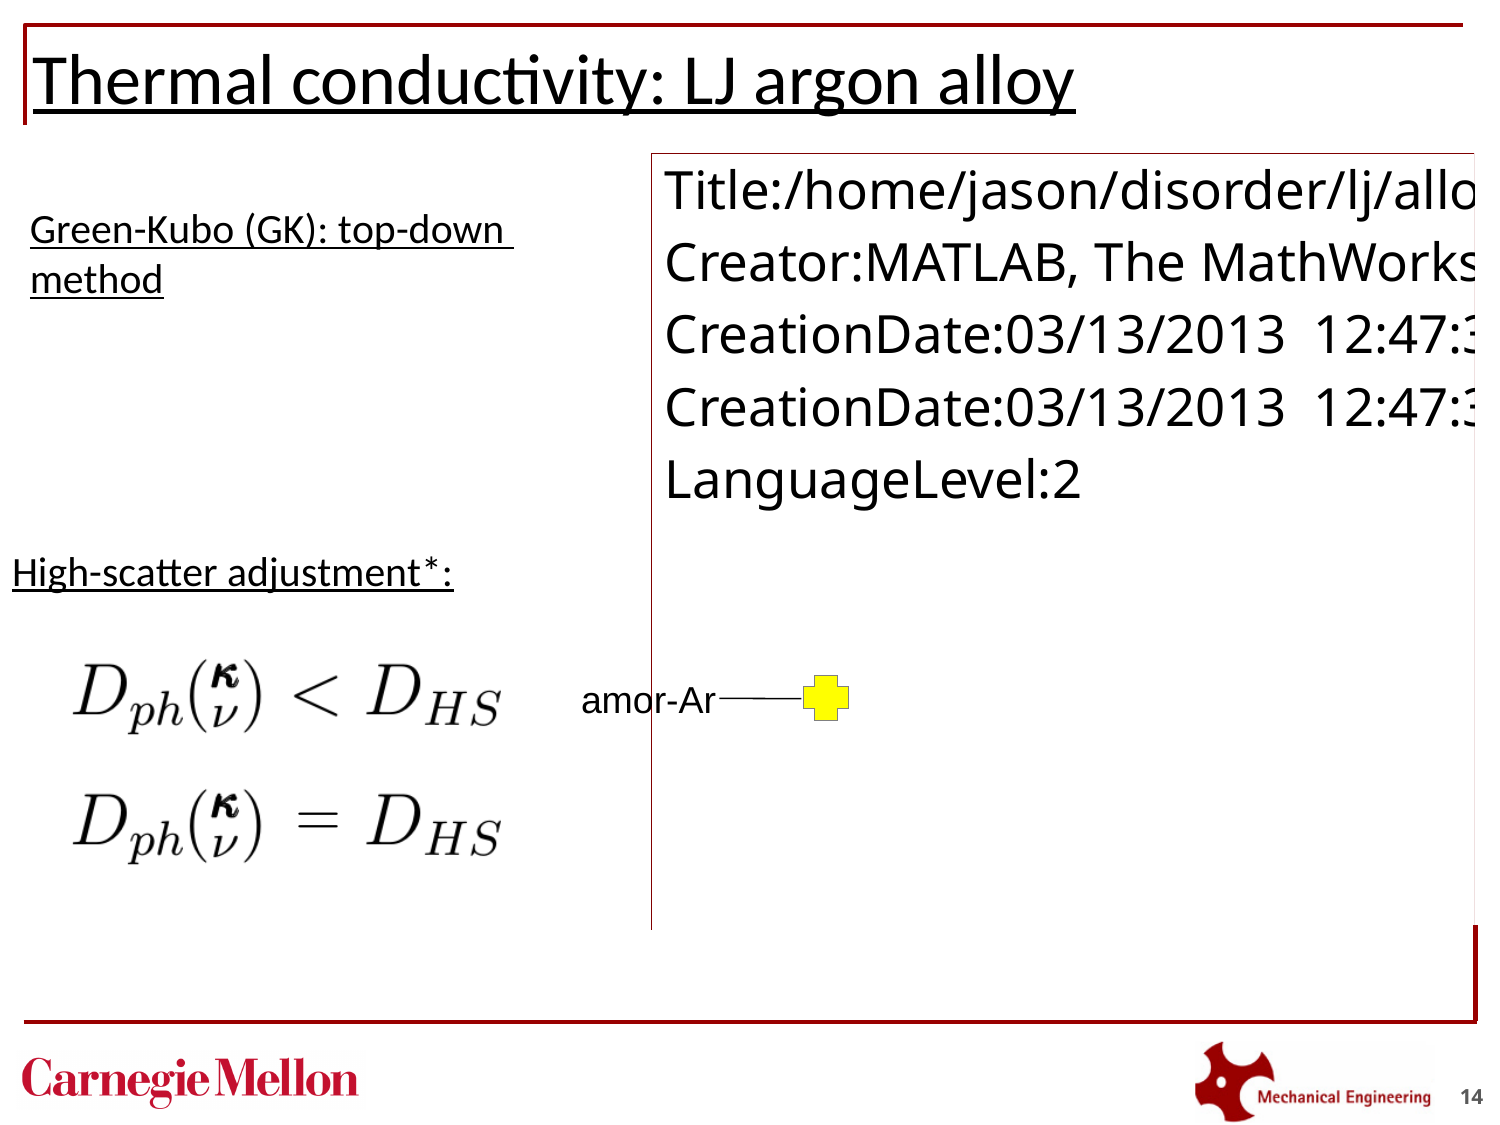

# Thermal conductivity: LJ argon alloy
Green-Kubo (GK): top-down
method
High-scatter adjustment*:
amor-Ar